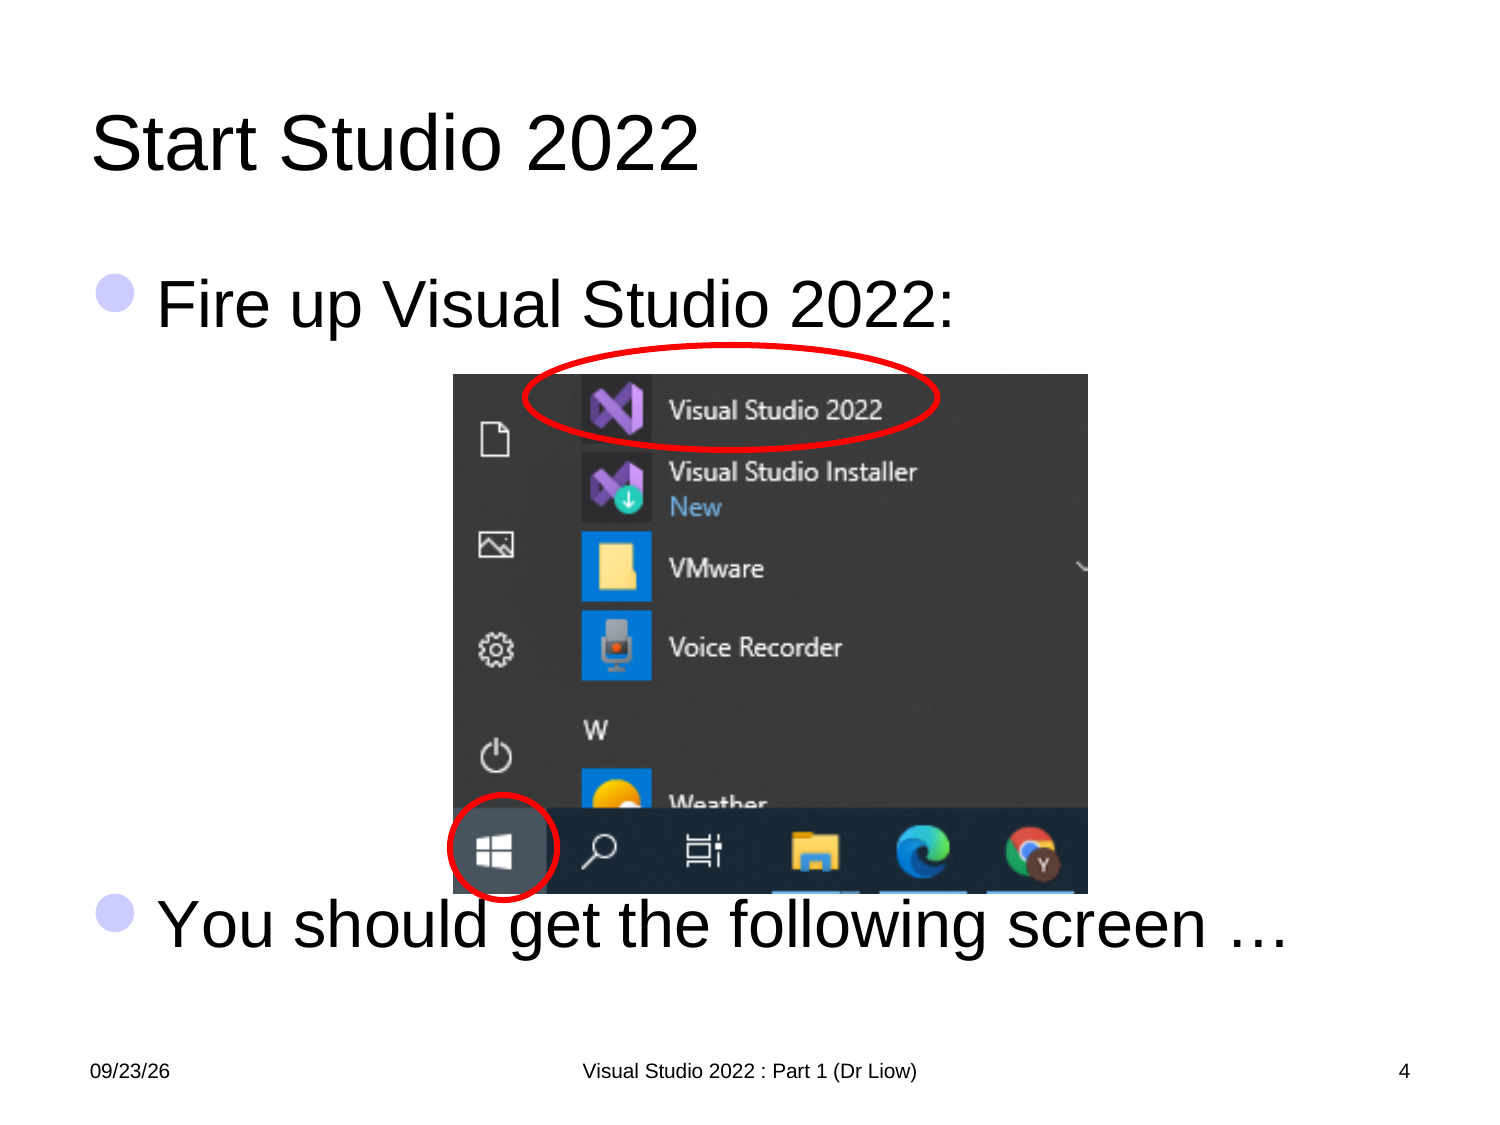

# Start Studio 2022
Fire up Visual Studio 2022:
You should get the following screen …
Visual Studio 2022 : Part 1 (Dr Liow)